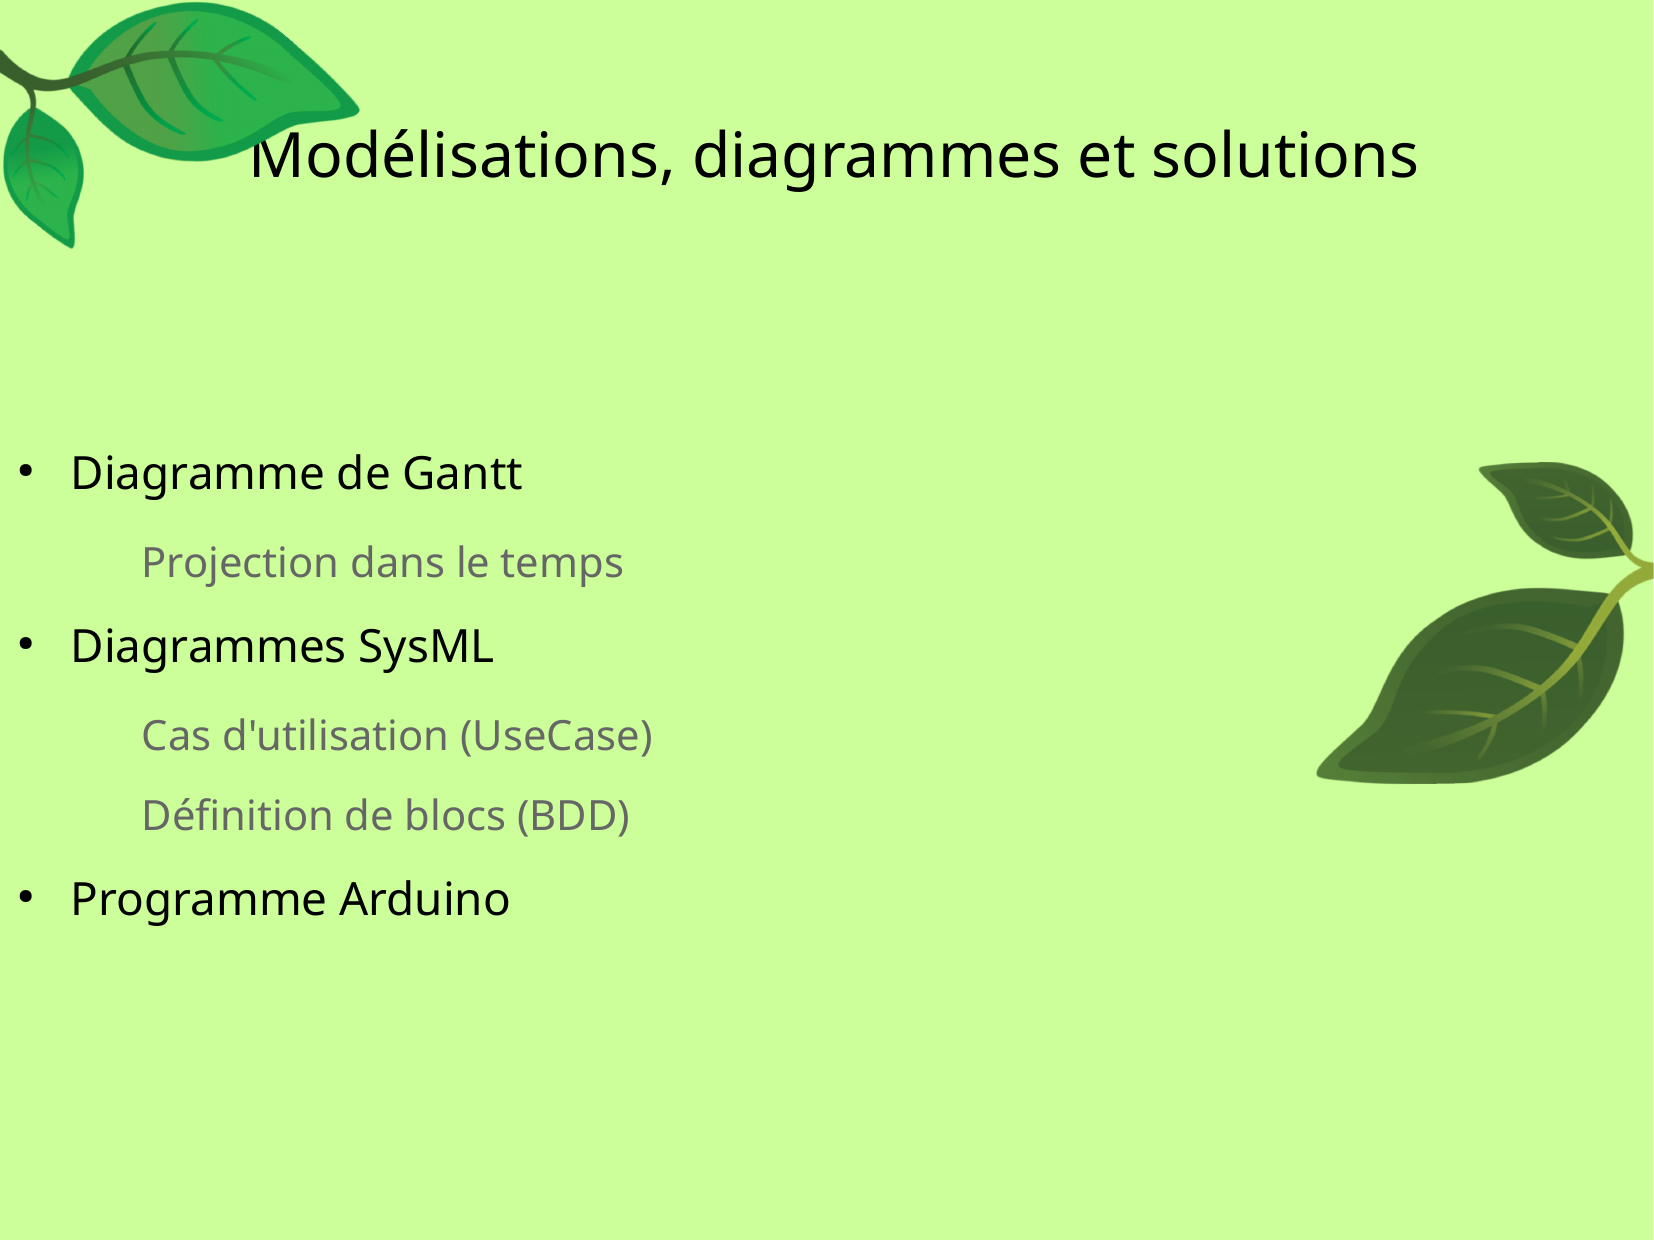

# Modélisations, diagrammes et solutions
Diagramme de Gantt
Projection dans le temps
Diagrammes SysML
Cas d'utilisation (UseCase)
Définition de blocs (BDD)
Programme Arduino